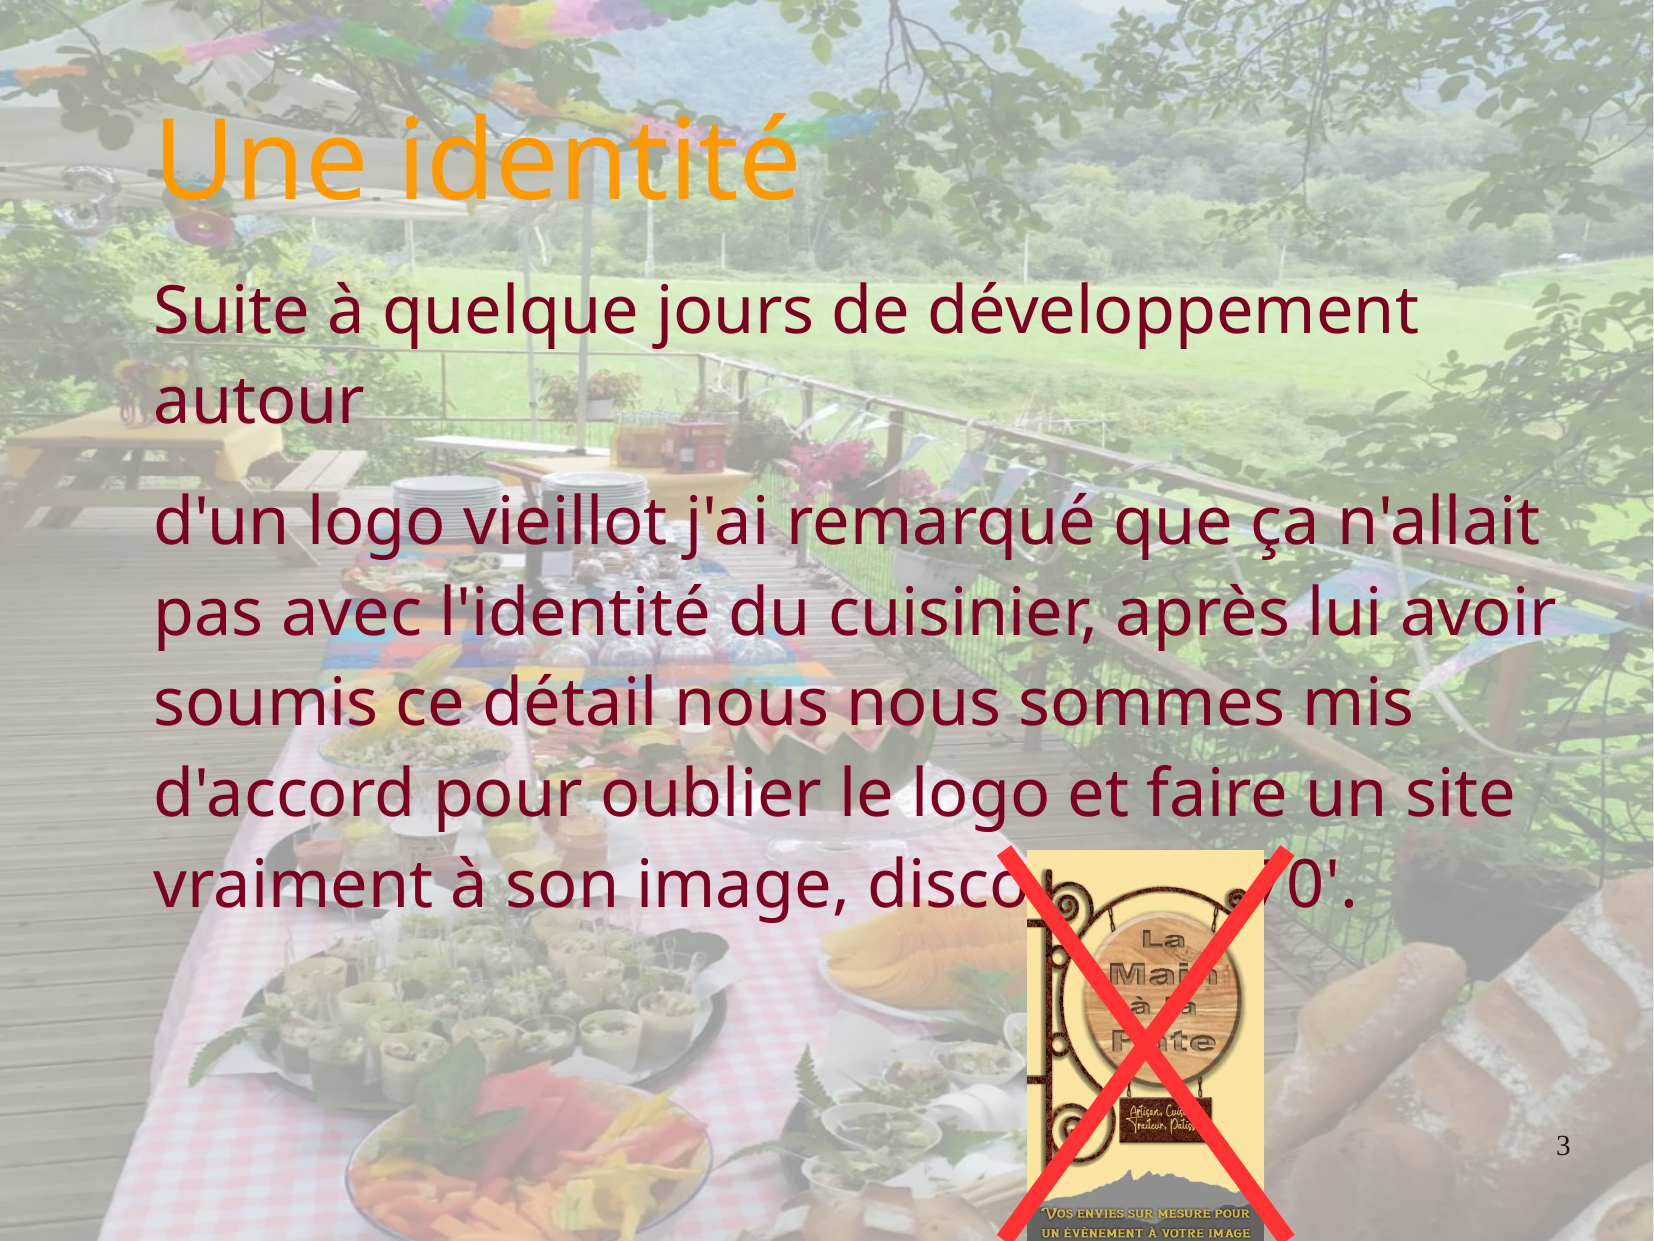

# Une identité
Suite à quelque jours de développement autour
d'un logo vieillot j'ai remarqué que ça n'allait pas avec l'identité du cuisinier, après lui avoir soumis ce détail nous nous sommes mis d'accord pour oublier le logo et faire un site vraiment à son image, disco, jazzy, 70'.
3